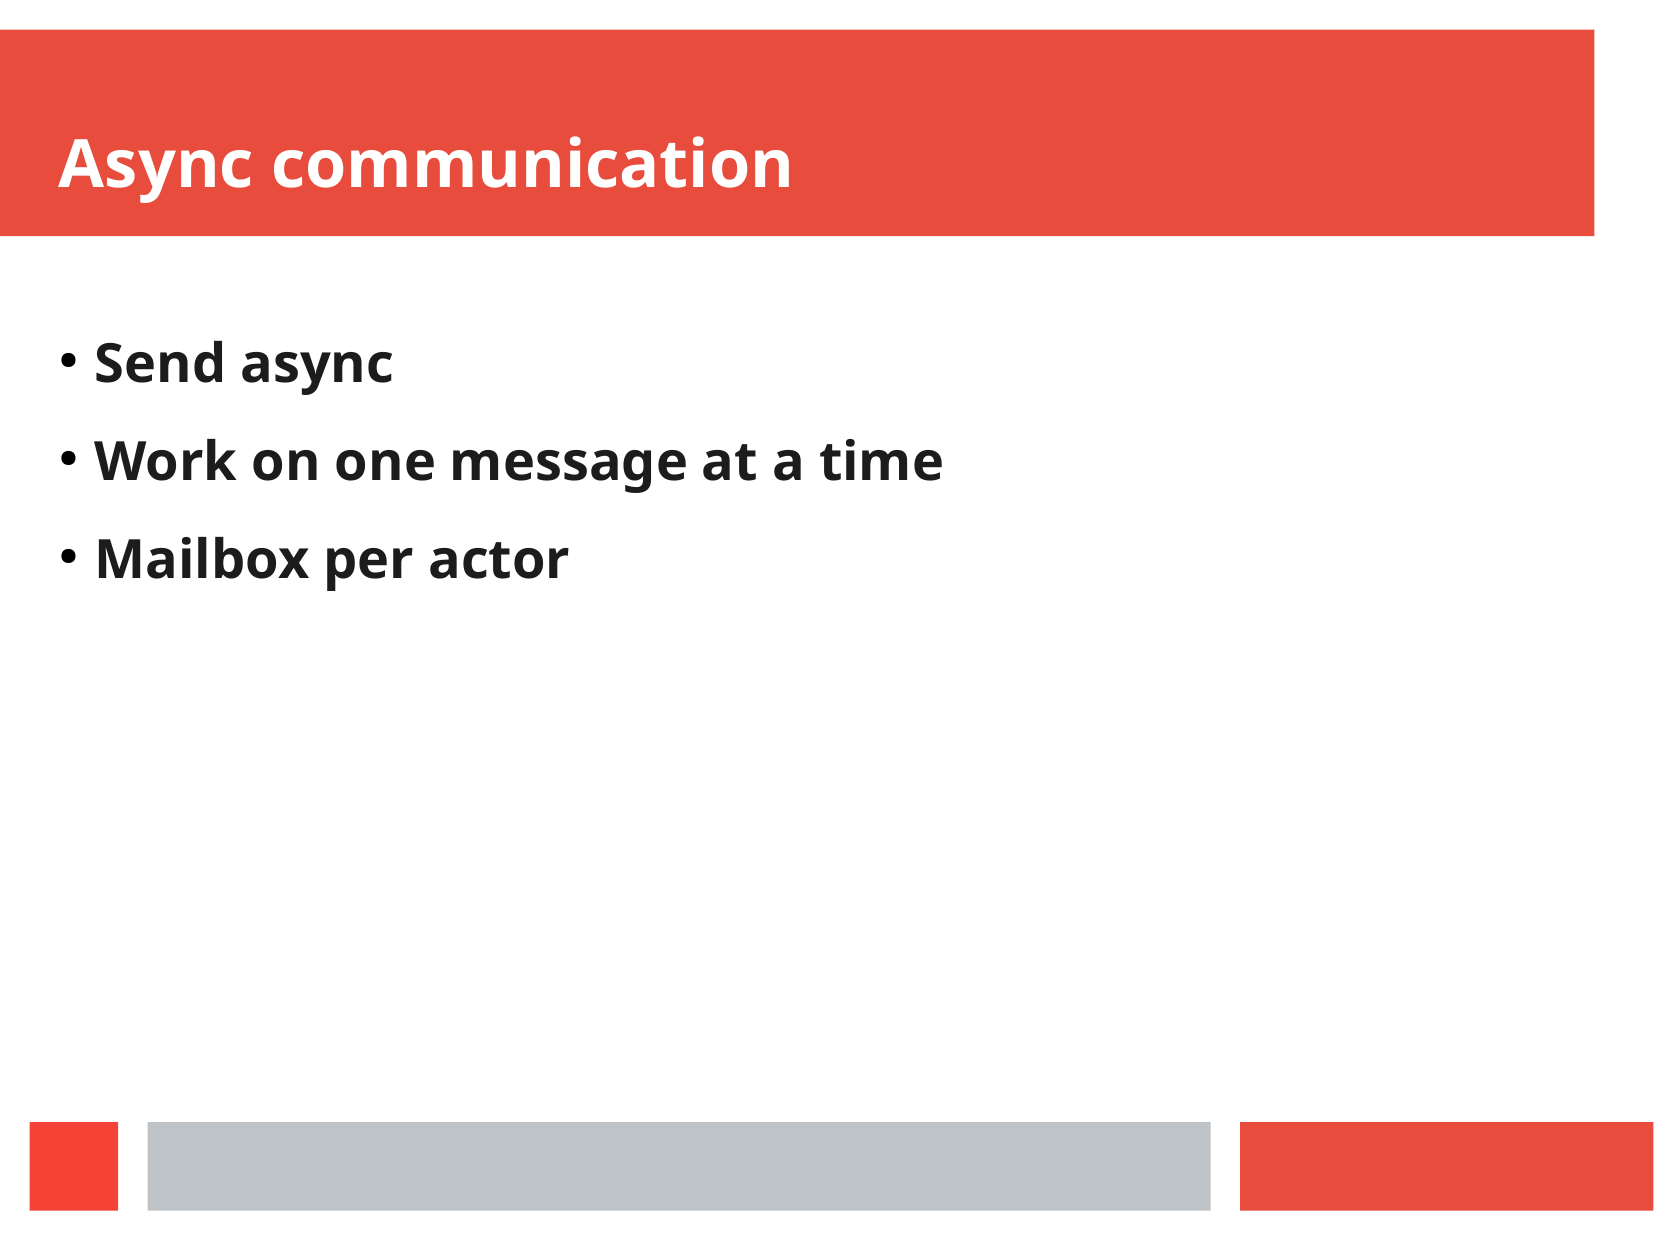

# Async communication
Send async
Work on one message at a time
Mailbox per actor